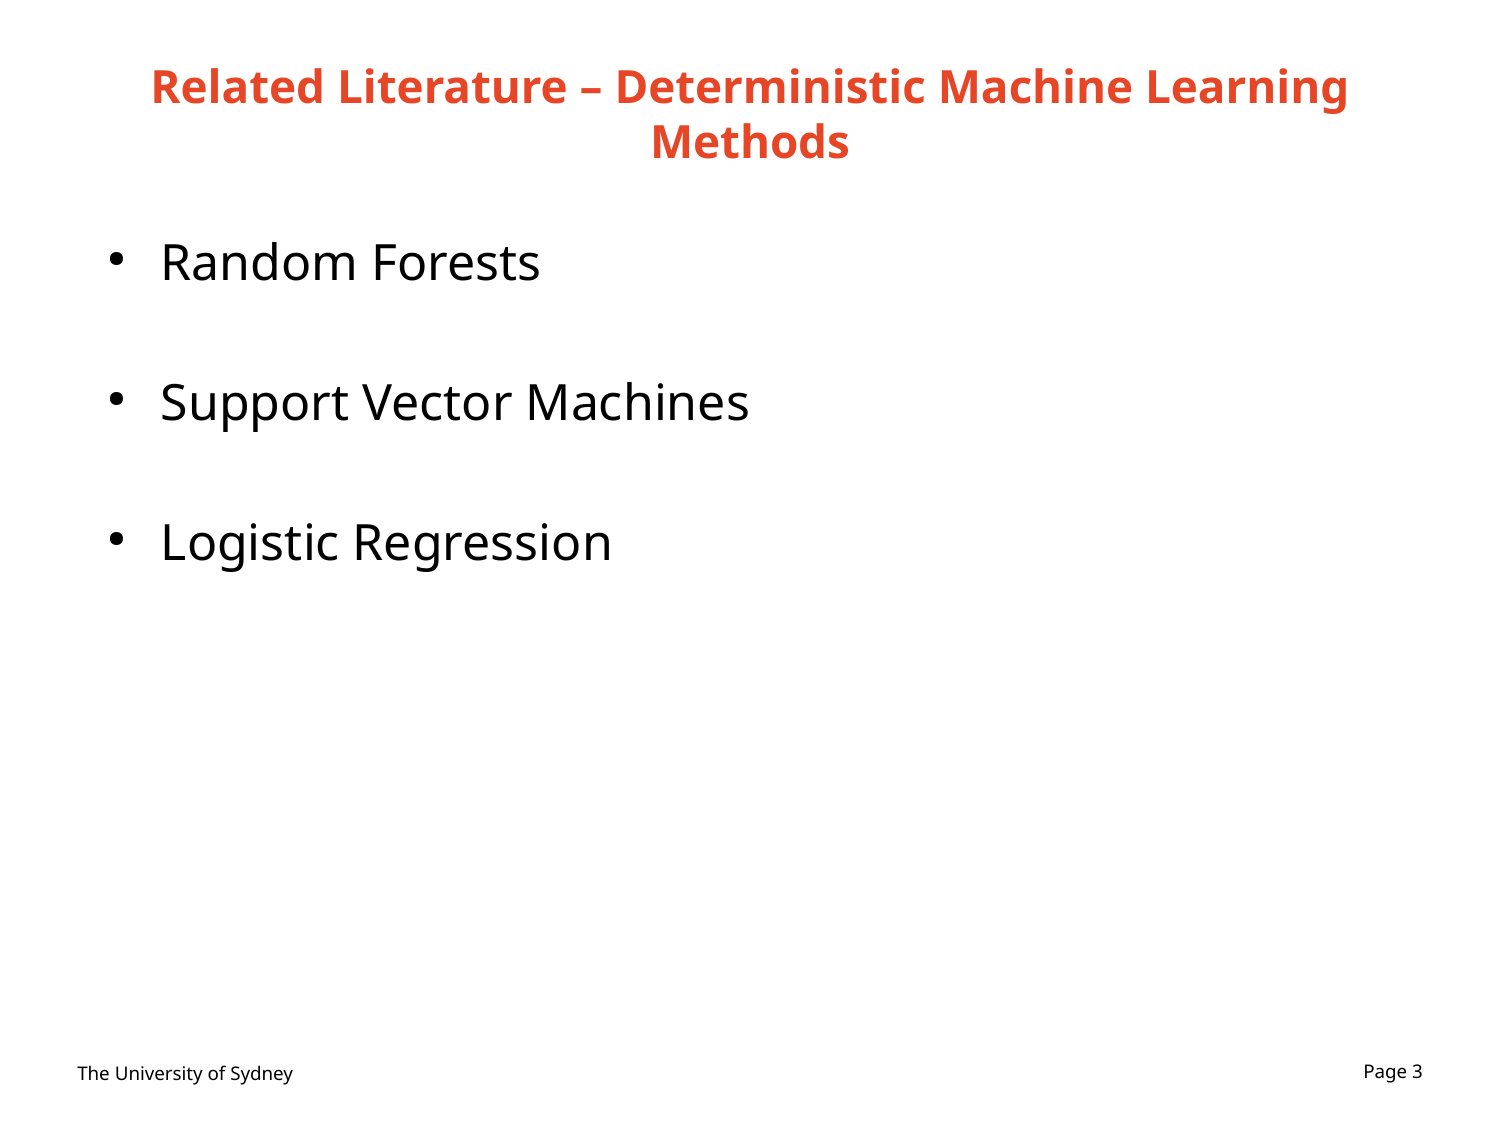

# Related Literature – Deterministic Machine Learning Methods
Random Forests
Support Vector Machines
Logistic Regression